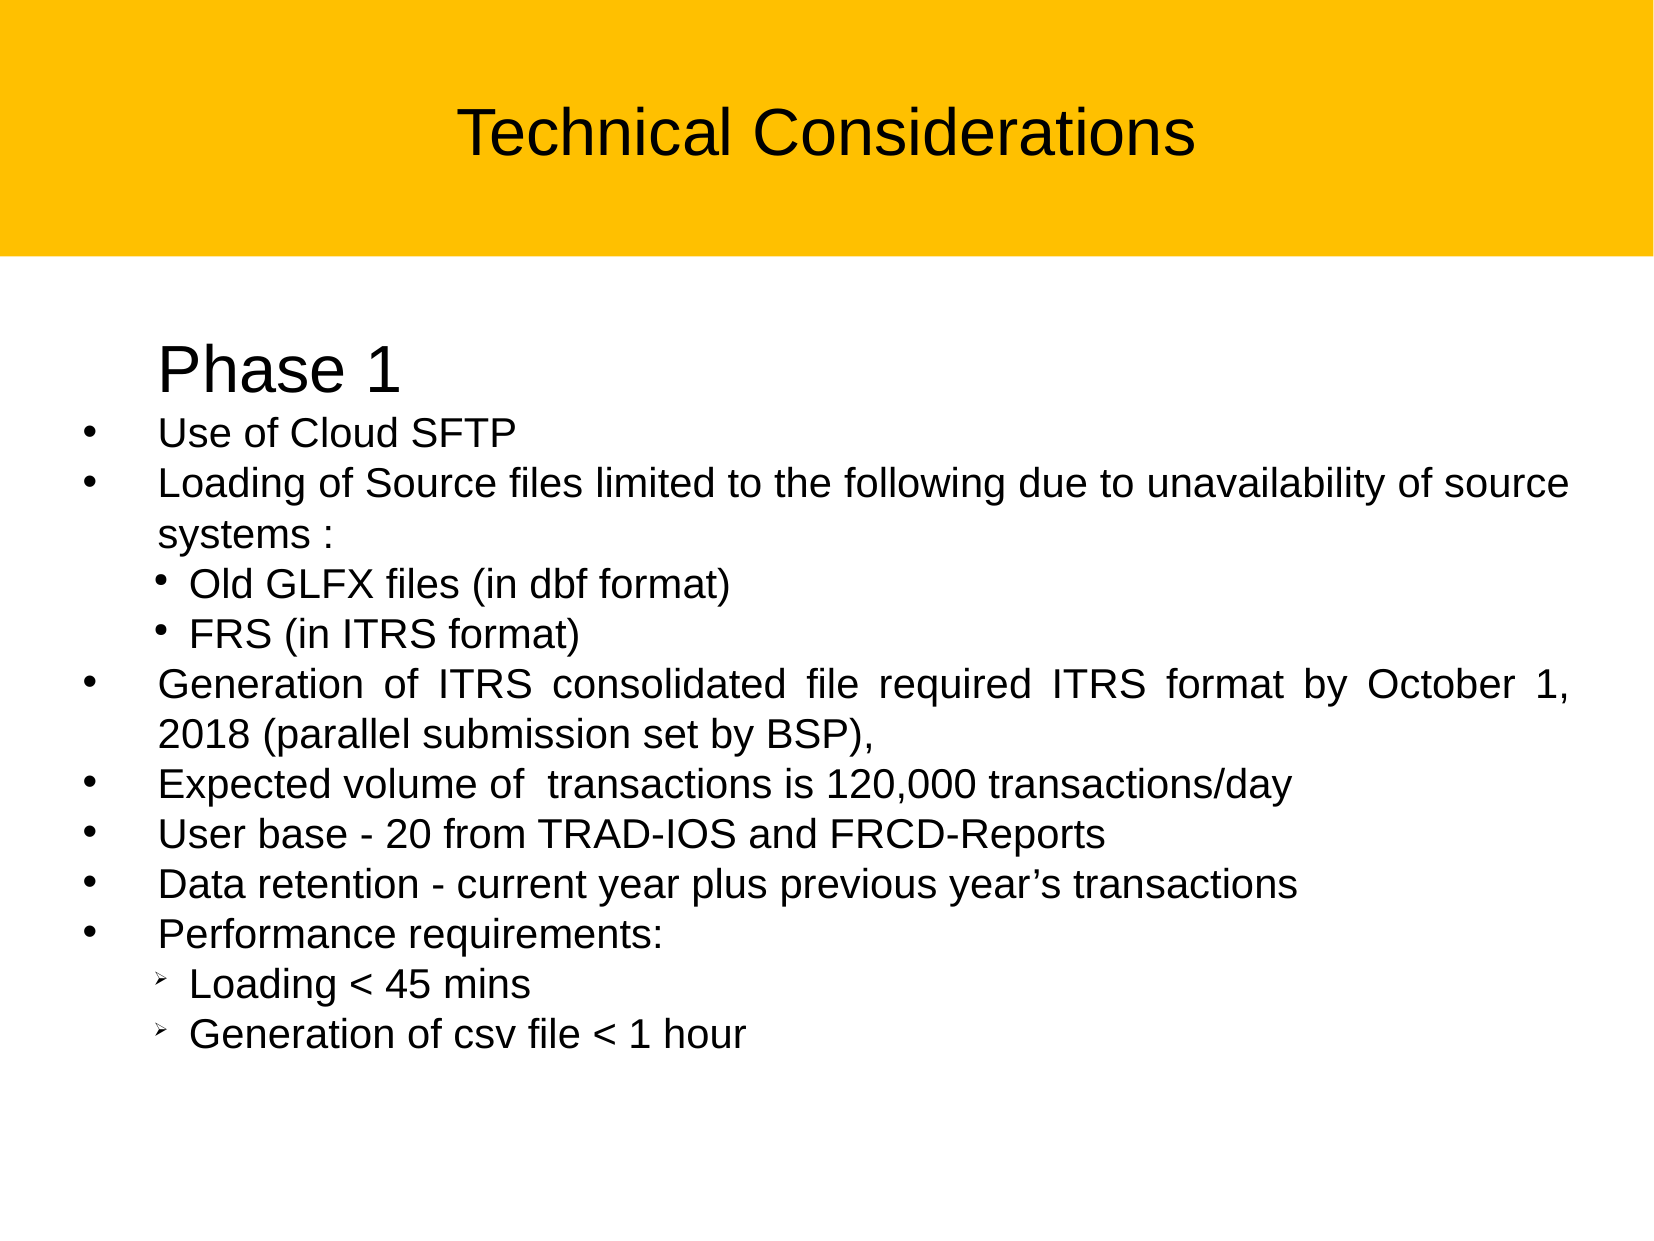

Technical Considerations
Phase 1
Use of Cloud SFTP
Loading of Source files limited to the following due to unavailability of source systems :
Old GLFX files (in dbf format)
FRS (in ITRS format)
Generation of ITRS consolidated file required ITRS format by October 1, 2018 (parallel submission set by BSP),
Expected volume of transactions is 120,000 transactions/day
User base - 20 from TRAD-IOS and FRCD-Reports
Data retention - current year plus previous year’s transactions
Performance requirements:
Loading < 45 mins
Generation of csv file < 1 hour